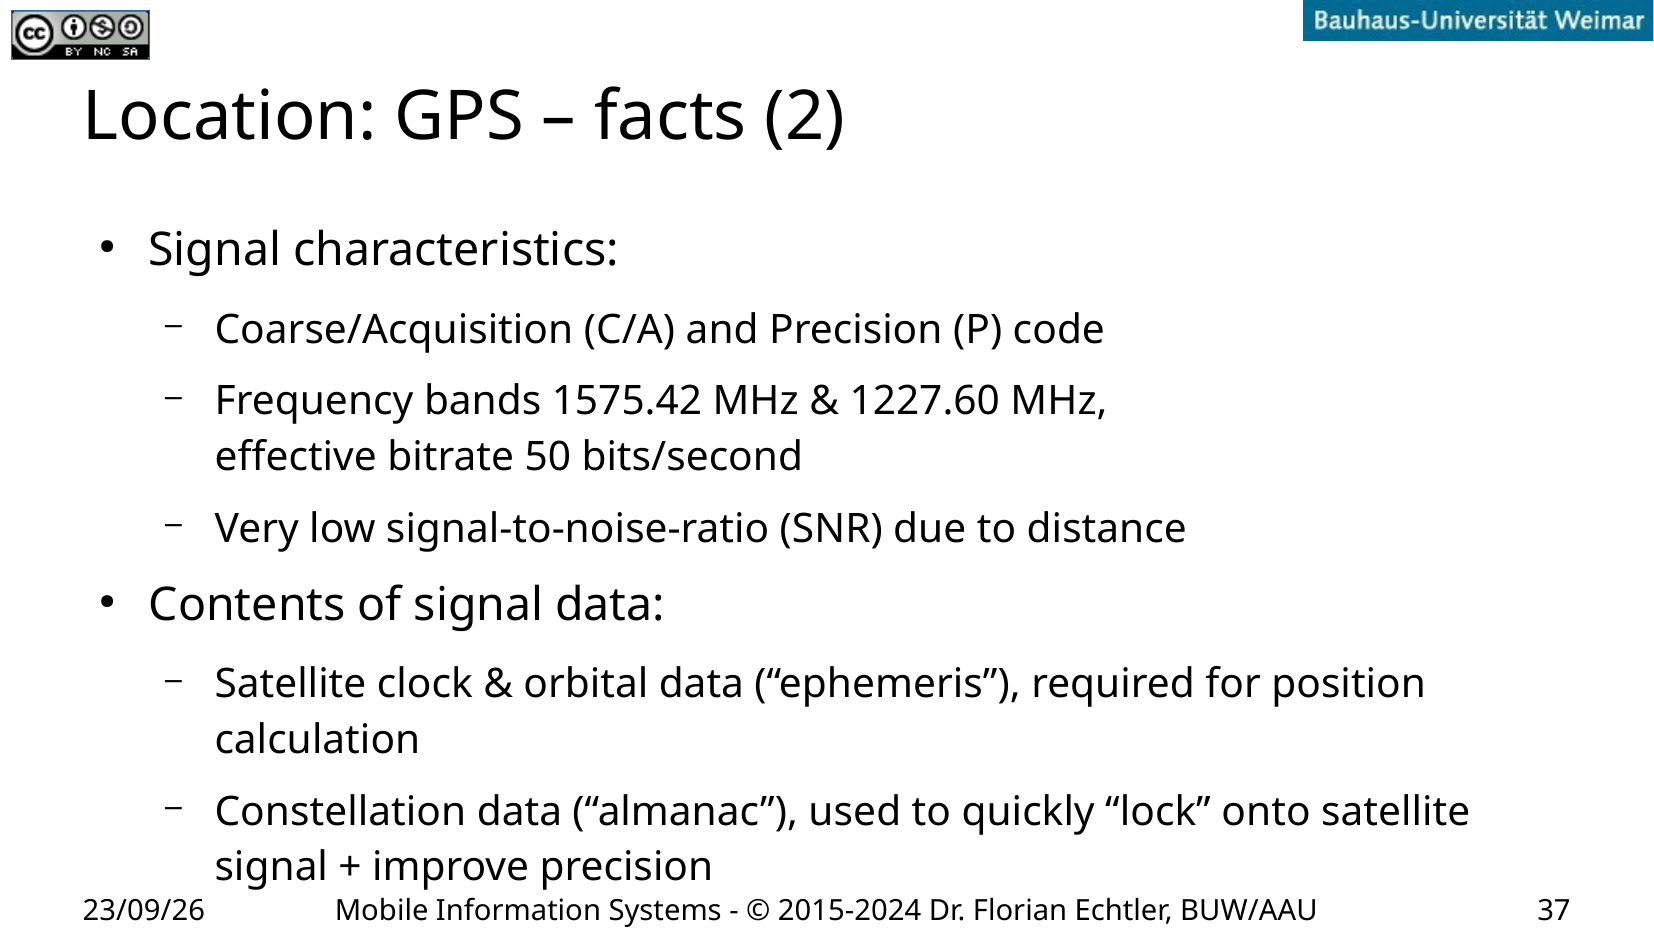

# Location: GPS – facts (2)
Signal characteristics:
Coarse/Acquisition (C/A) and Precision (P) code
Frequency bands 1575.42 MHz & 1227.60 MHz, effective bitrate 50 bits/second
Very low signal-to-noise-ratio (SNR) due to distance
Contents of signal data:
Satellite clock & orbital data (“ephemeris”), required for position calculation
Constellation data (“almanac”), used to quickly “lock” onto satellite signal + improve precision
Mobile Information Systems - © 2015-2024 Dr. Florian Echtler, BUW/AAU
37